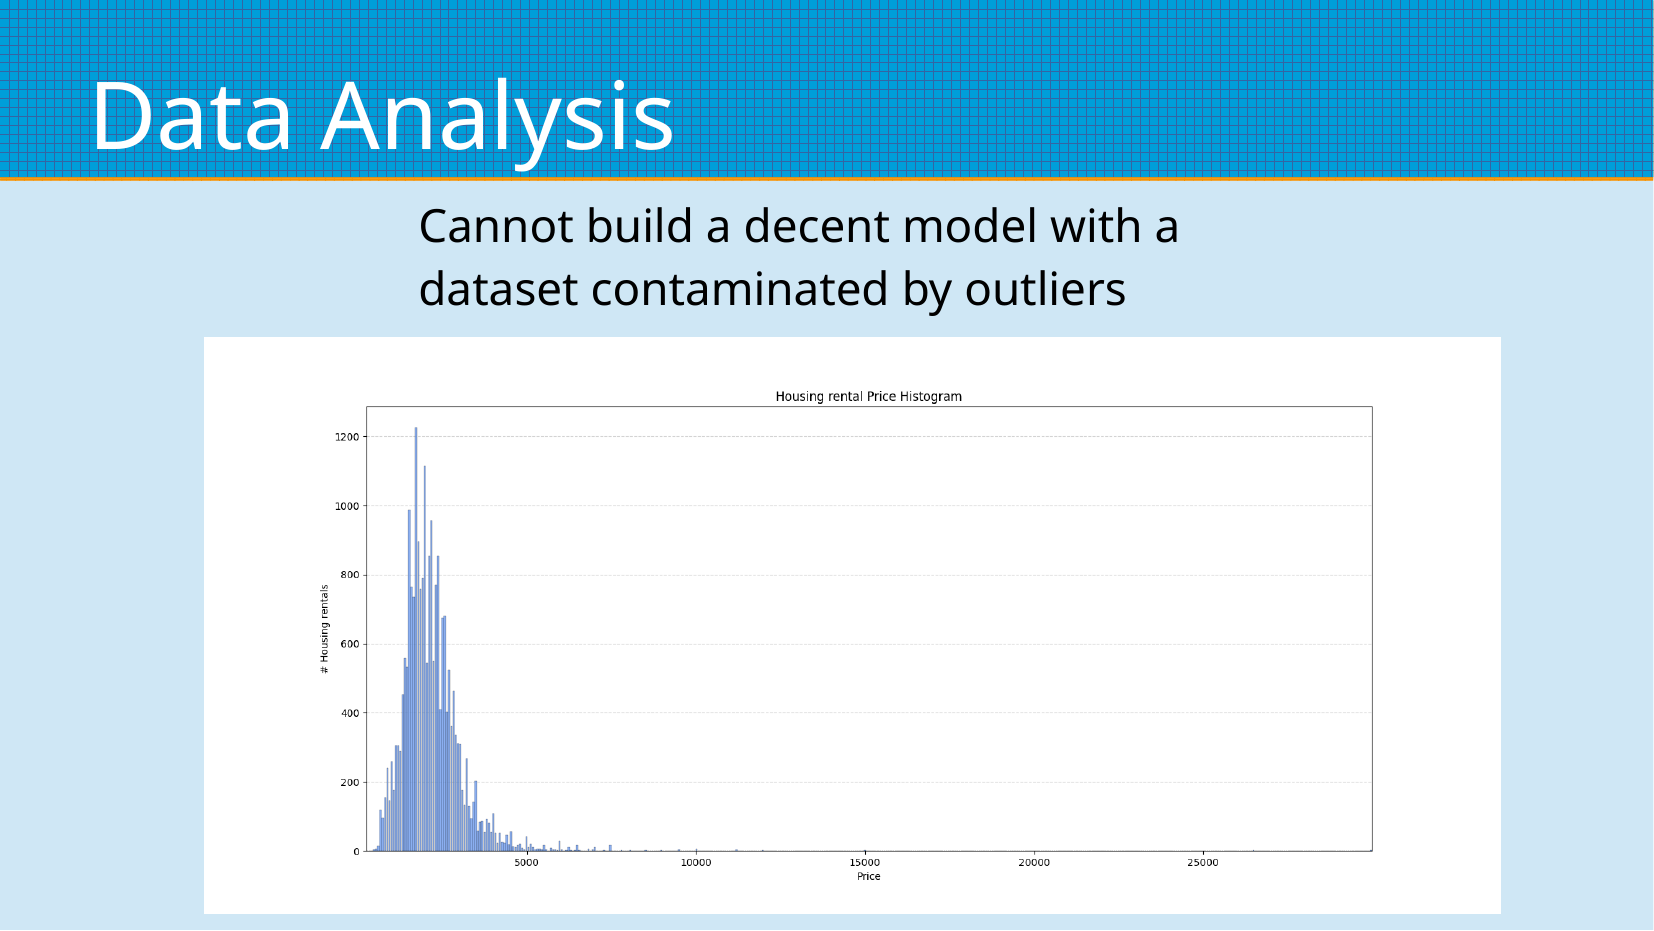

# Data Analysis
Cannot build a decent model with a dataset contaminated by outliers